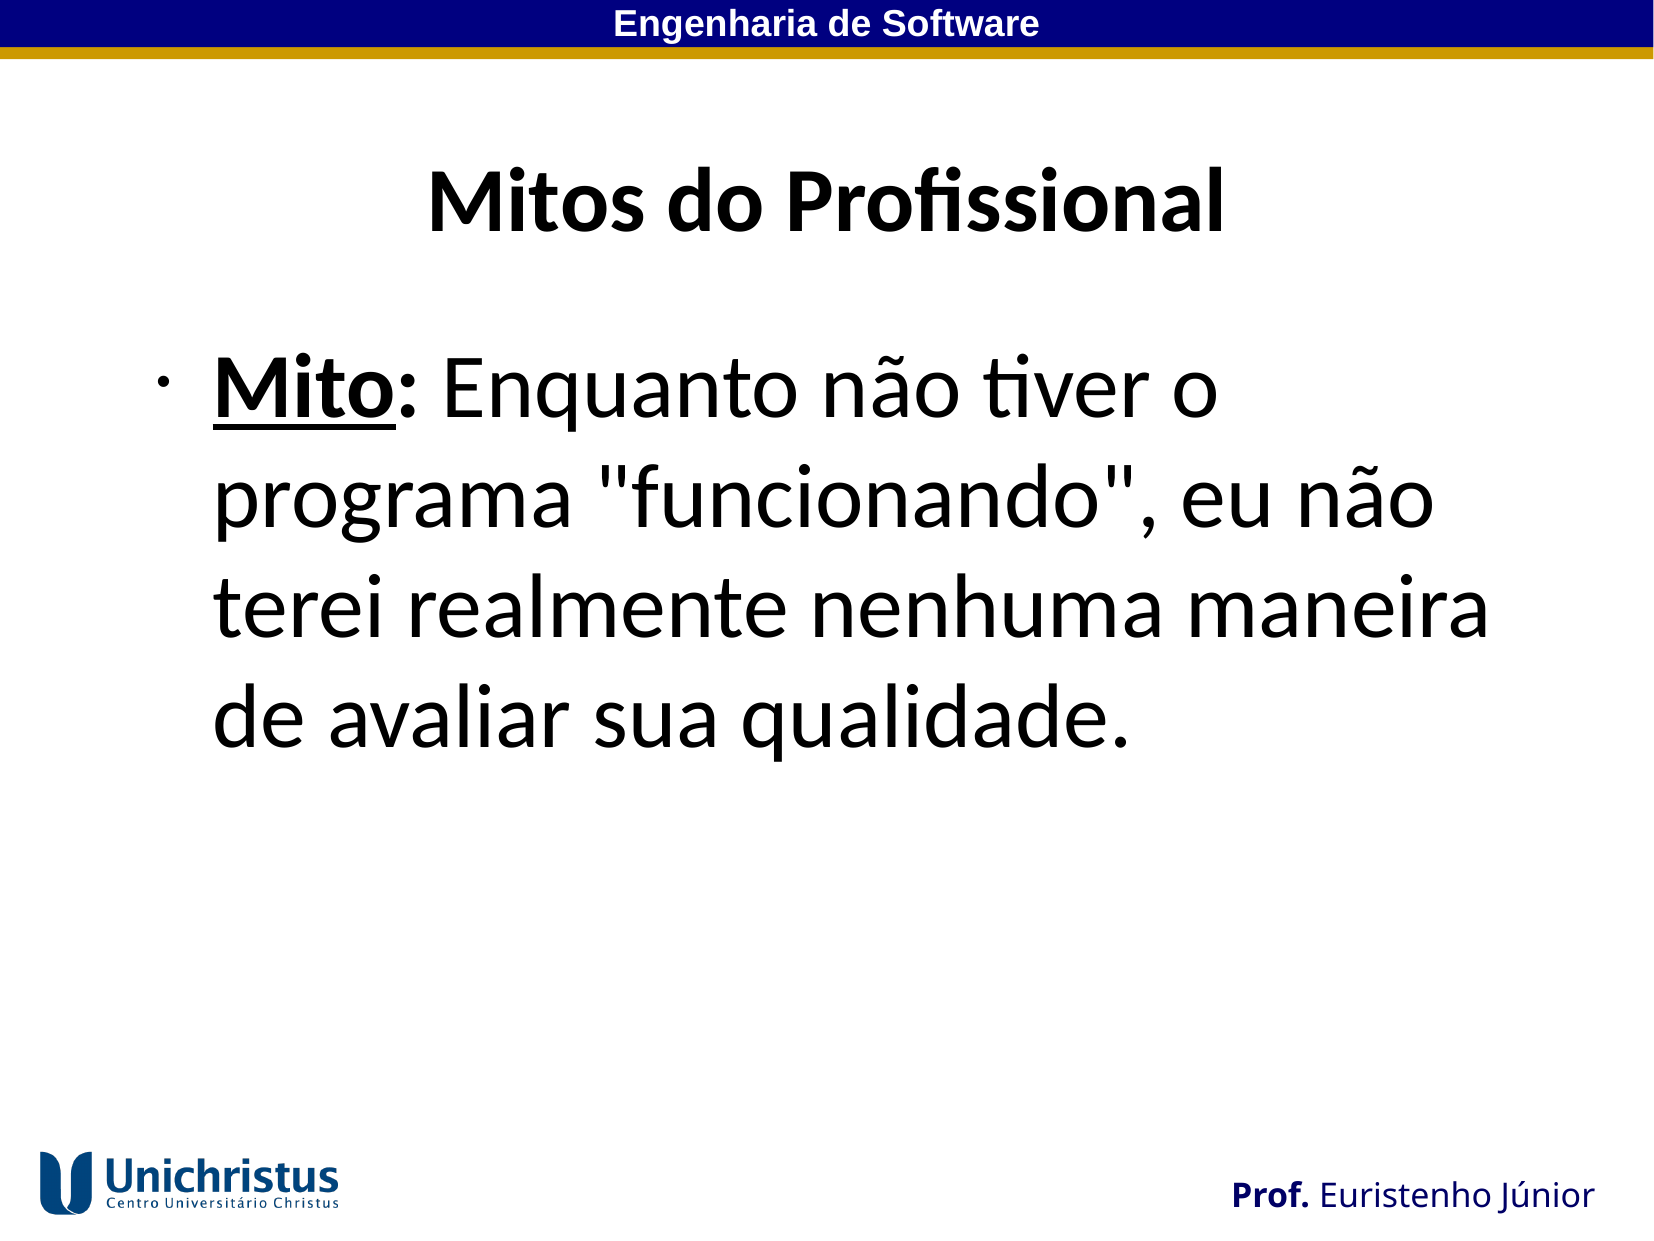

Engenharia de Software
# Mitos do Profissional
Mito: Enquanto não tiver o programa "funcionando", eu não terei realmente nenhuma maneira de avaliar sua qualidade.
Prof. Euristenho Júnior